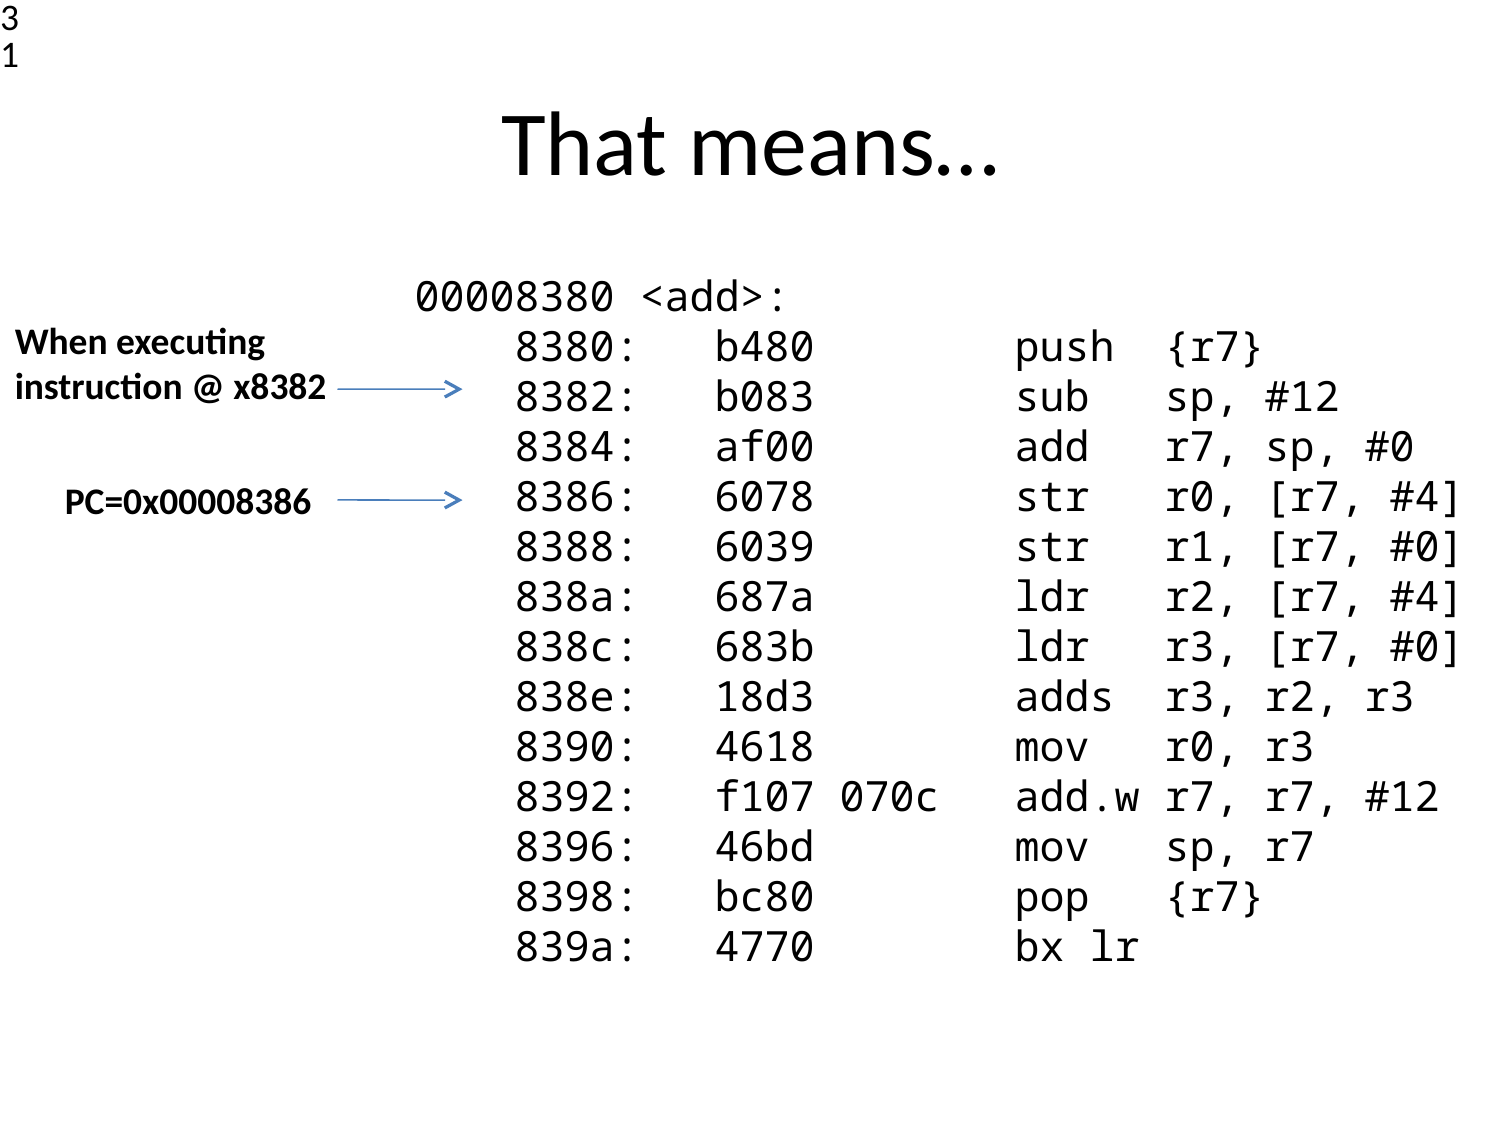

# That means…
00008380 <add>:
 8380:	b480 	push	{r7}
 8382:	b083 	sub	sp, #12
 8384:	af00 	add	r7, sp, #0
 8386:	6078 	str	r0, [r7, #4]
 8388:	6039 	str	r1, [r7, #0]
 838a:	687a 	ldr	r2, [r7, #4]
 838c:	683b 	ldr	r3, [r7, #0]
 838e:	18d3 	adds	r3, r2, r3
 8390:	4618 	mov	r0, r3
 8392:	f107 070c 	add.w	r7, r7, #12
 8396:	46bd 	mov	sp, r7
 8398:	bc80 	pop	{r7}
 839a:	4770 	bx	lr
When executing instruction @ x8382
PC=0x00008386